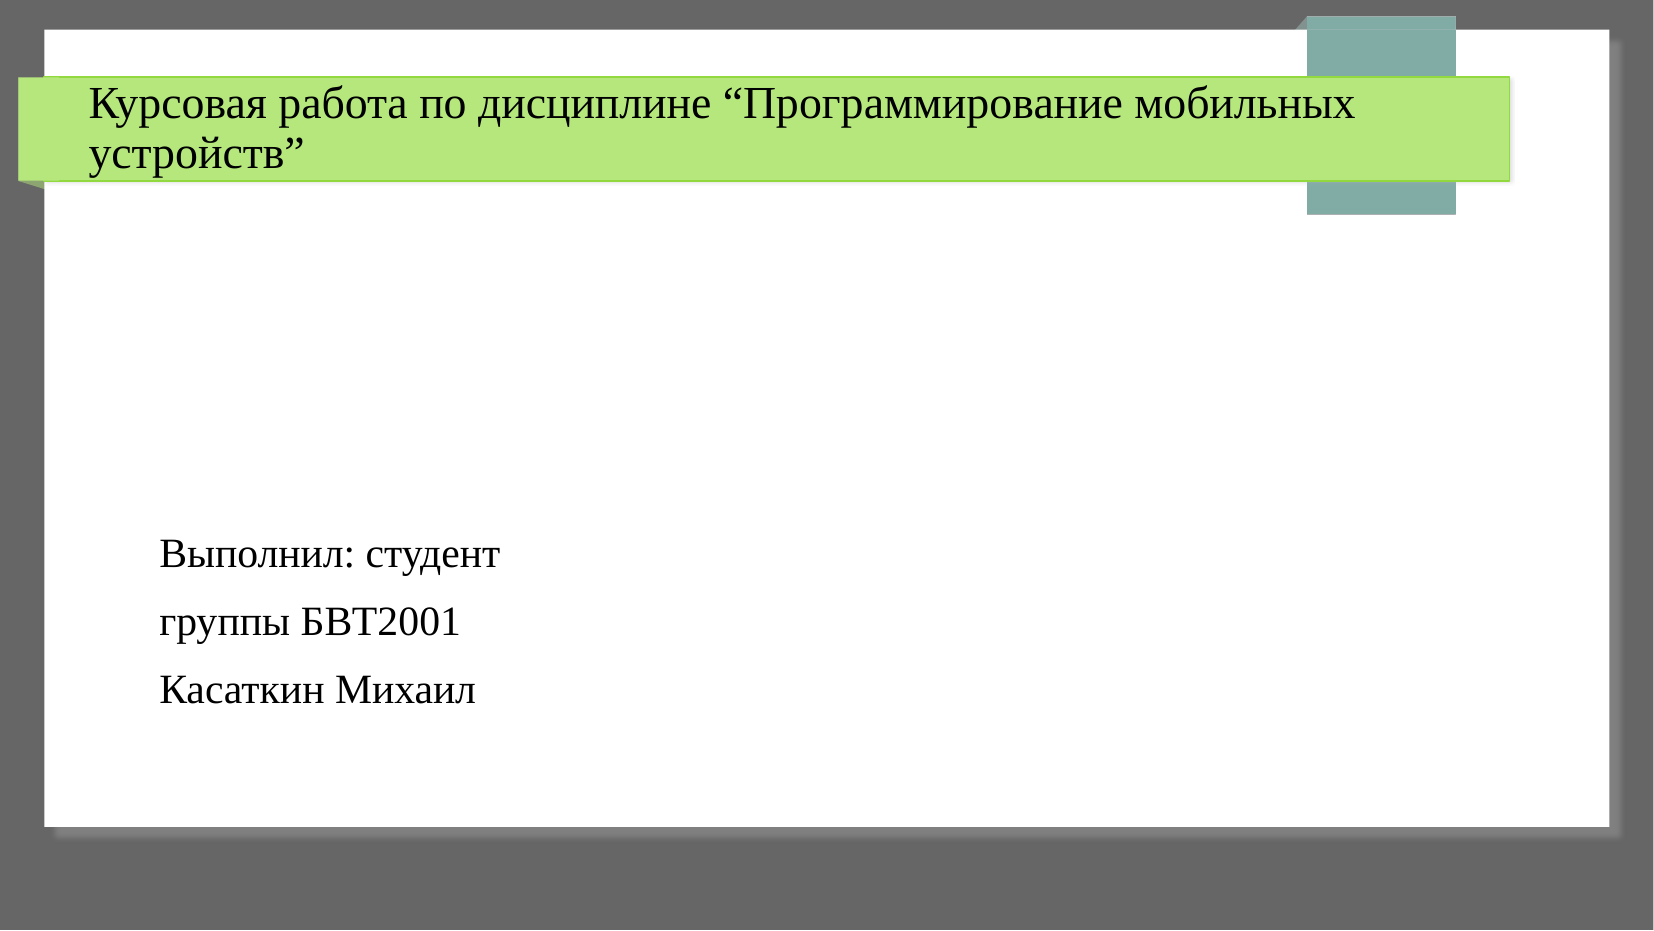

# Курсовая работа по дисциплине “Программирование мобильных устройств”
Выполнил: студент
группы БВТ2001
Касаткин Михаил